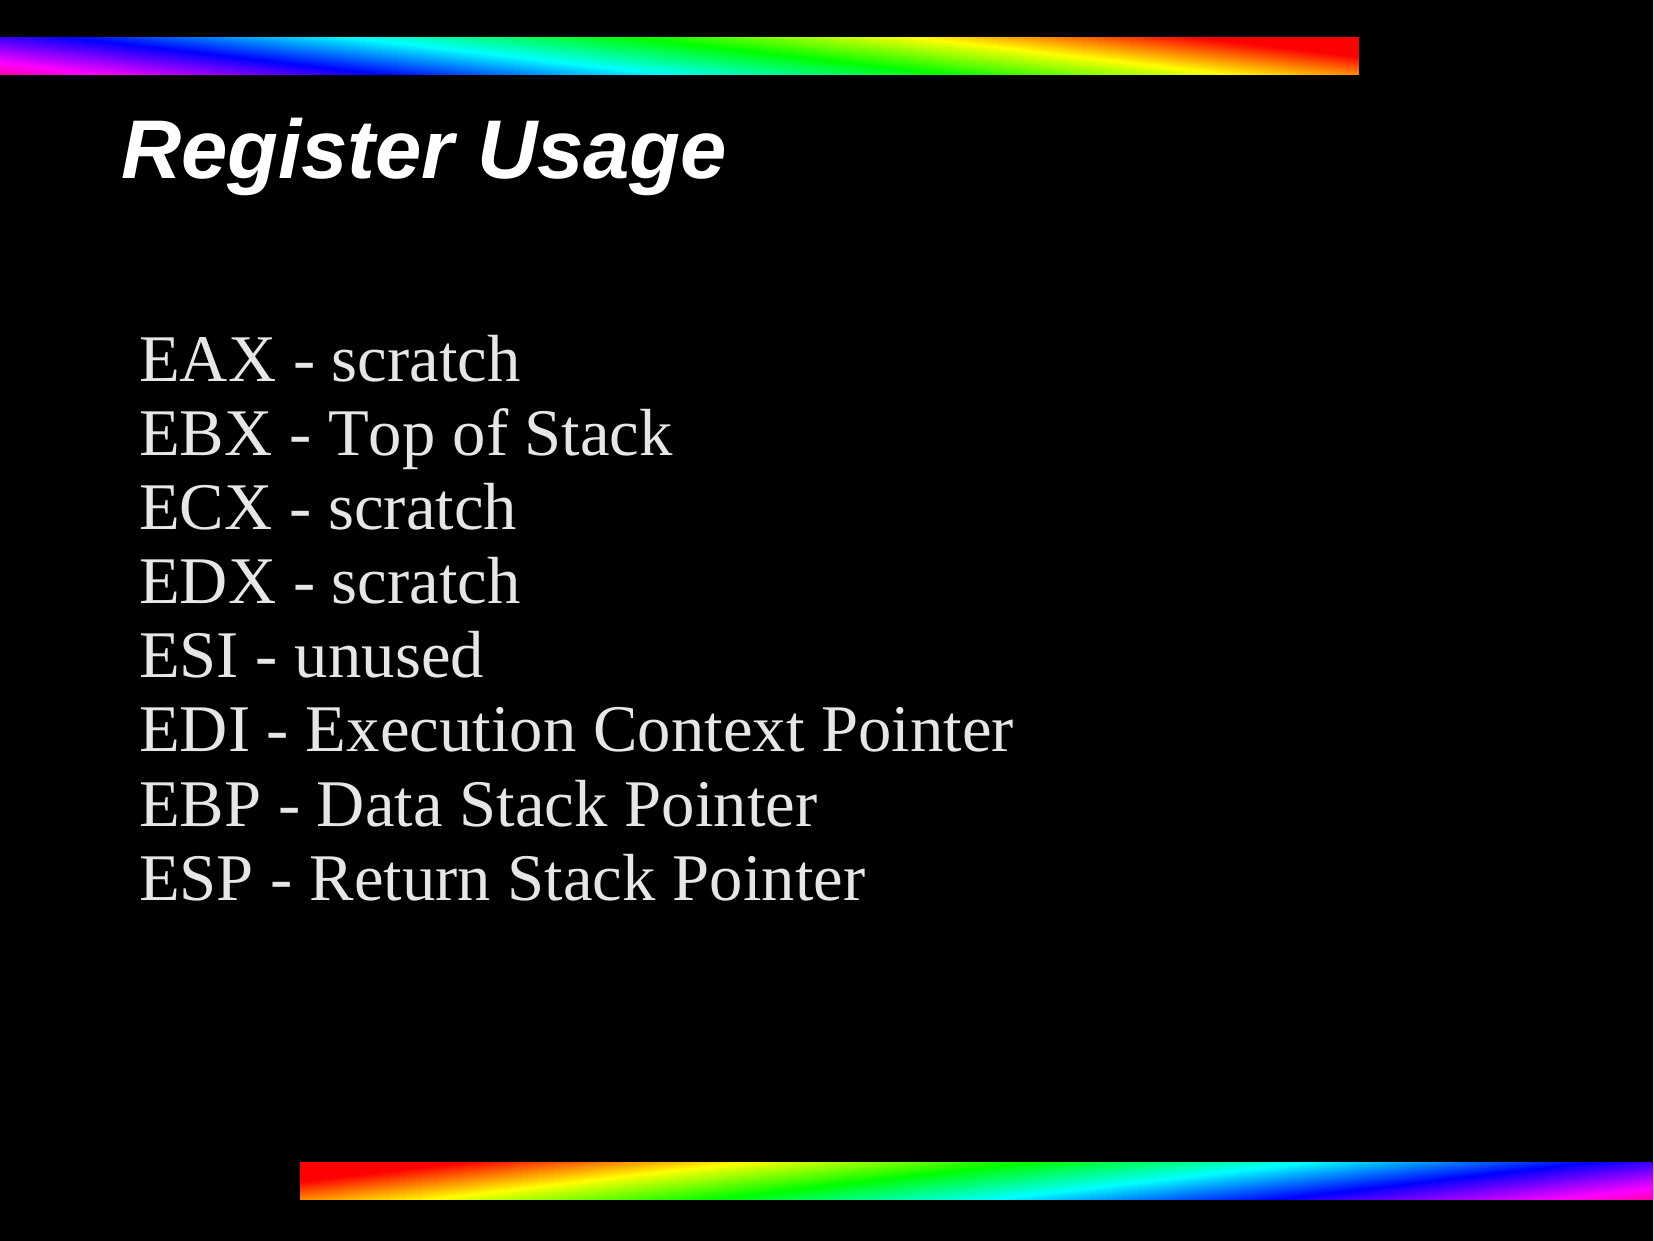

# Register Usage
EAX - scratch
EBX - Top of Stack
ECX - scratch
EDX - scratch
ESI - unused
EDI - Execution Context Pointer
EBP - Data Stack Pointer
ESP - Return Stack Pointer